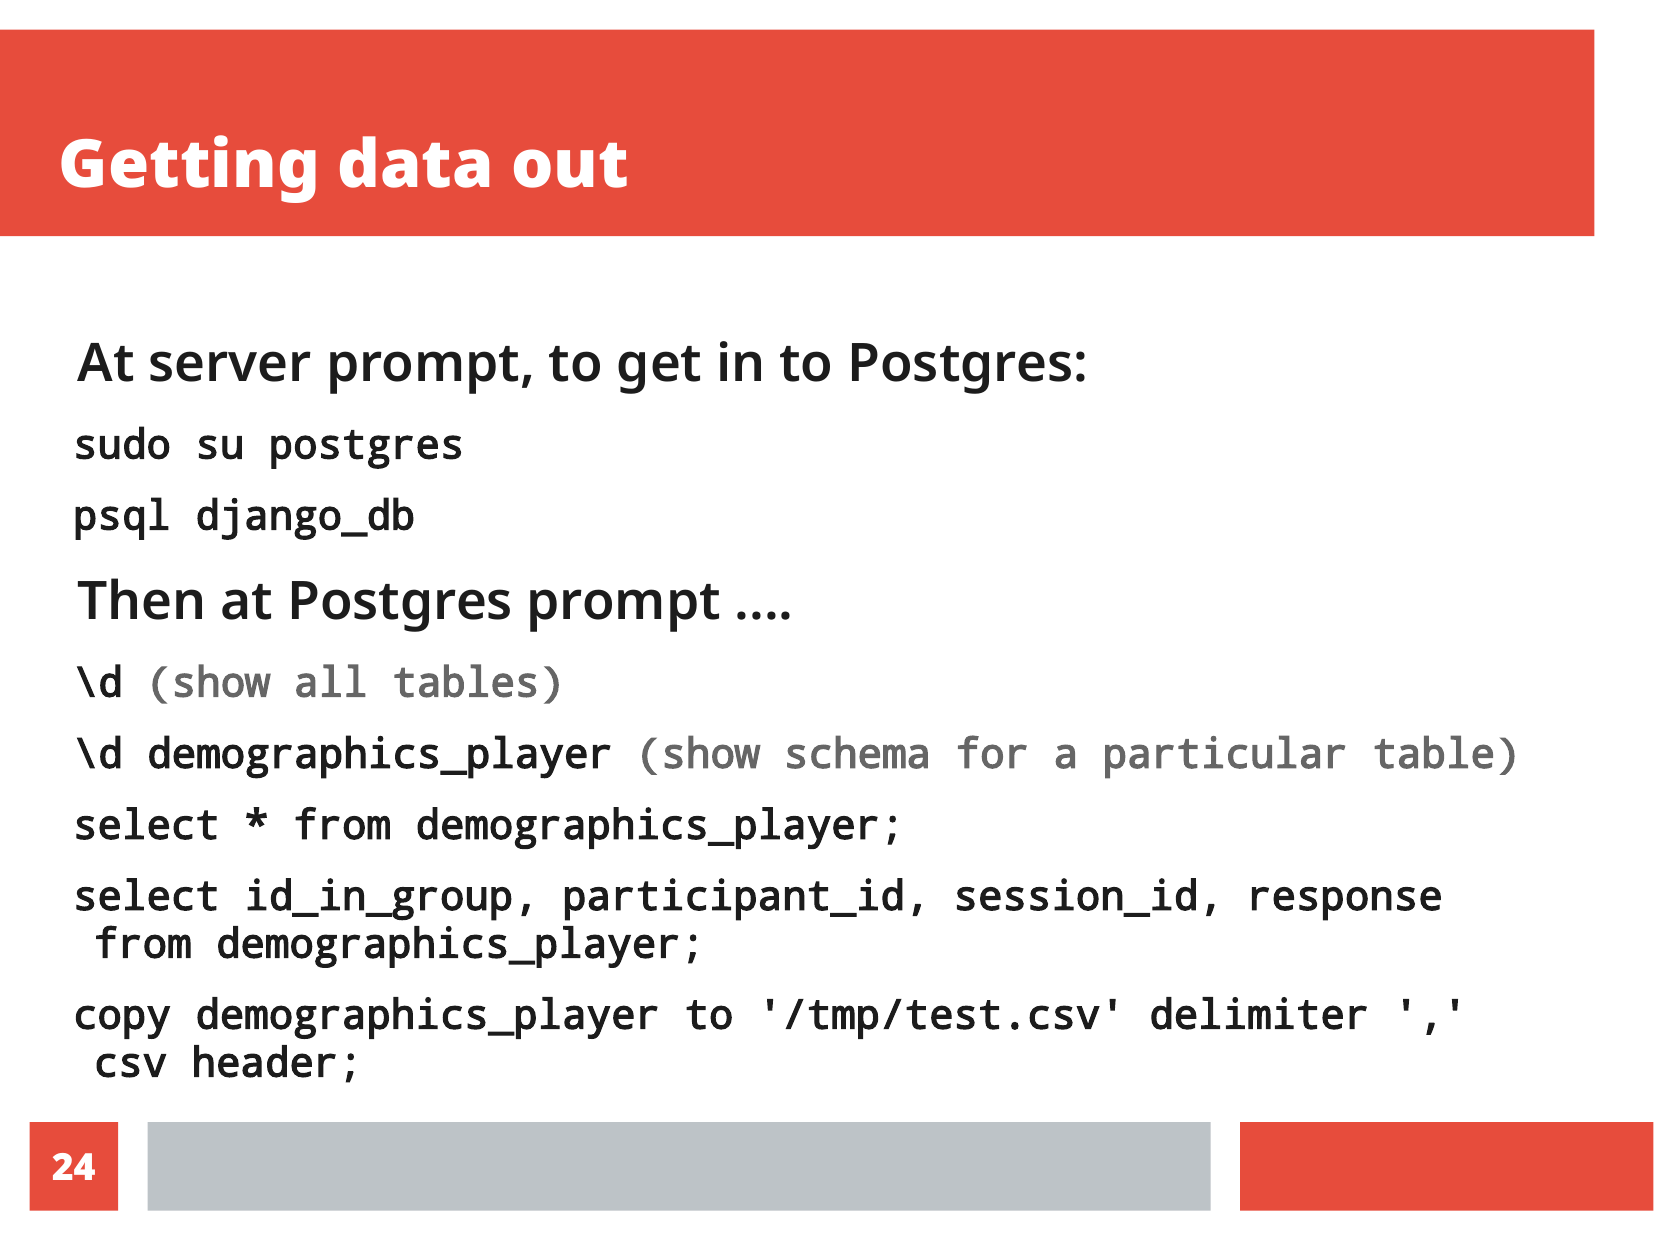

# Getting data out
At server prompt, to get in to Postgres:
sudo su postgres
psql django_db
Then at Postgres prompt ....
\d (show all tables)
\d demographics_player (show schema for a particular table)
select * from demographics_player;
select id_in_group, participant_id, session_id, response from demographics_player;
copy demographics_player to '/tmp/test.csv' delimiter ',' csv header;
24